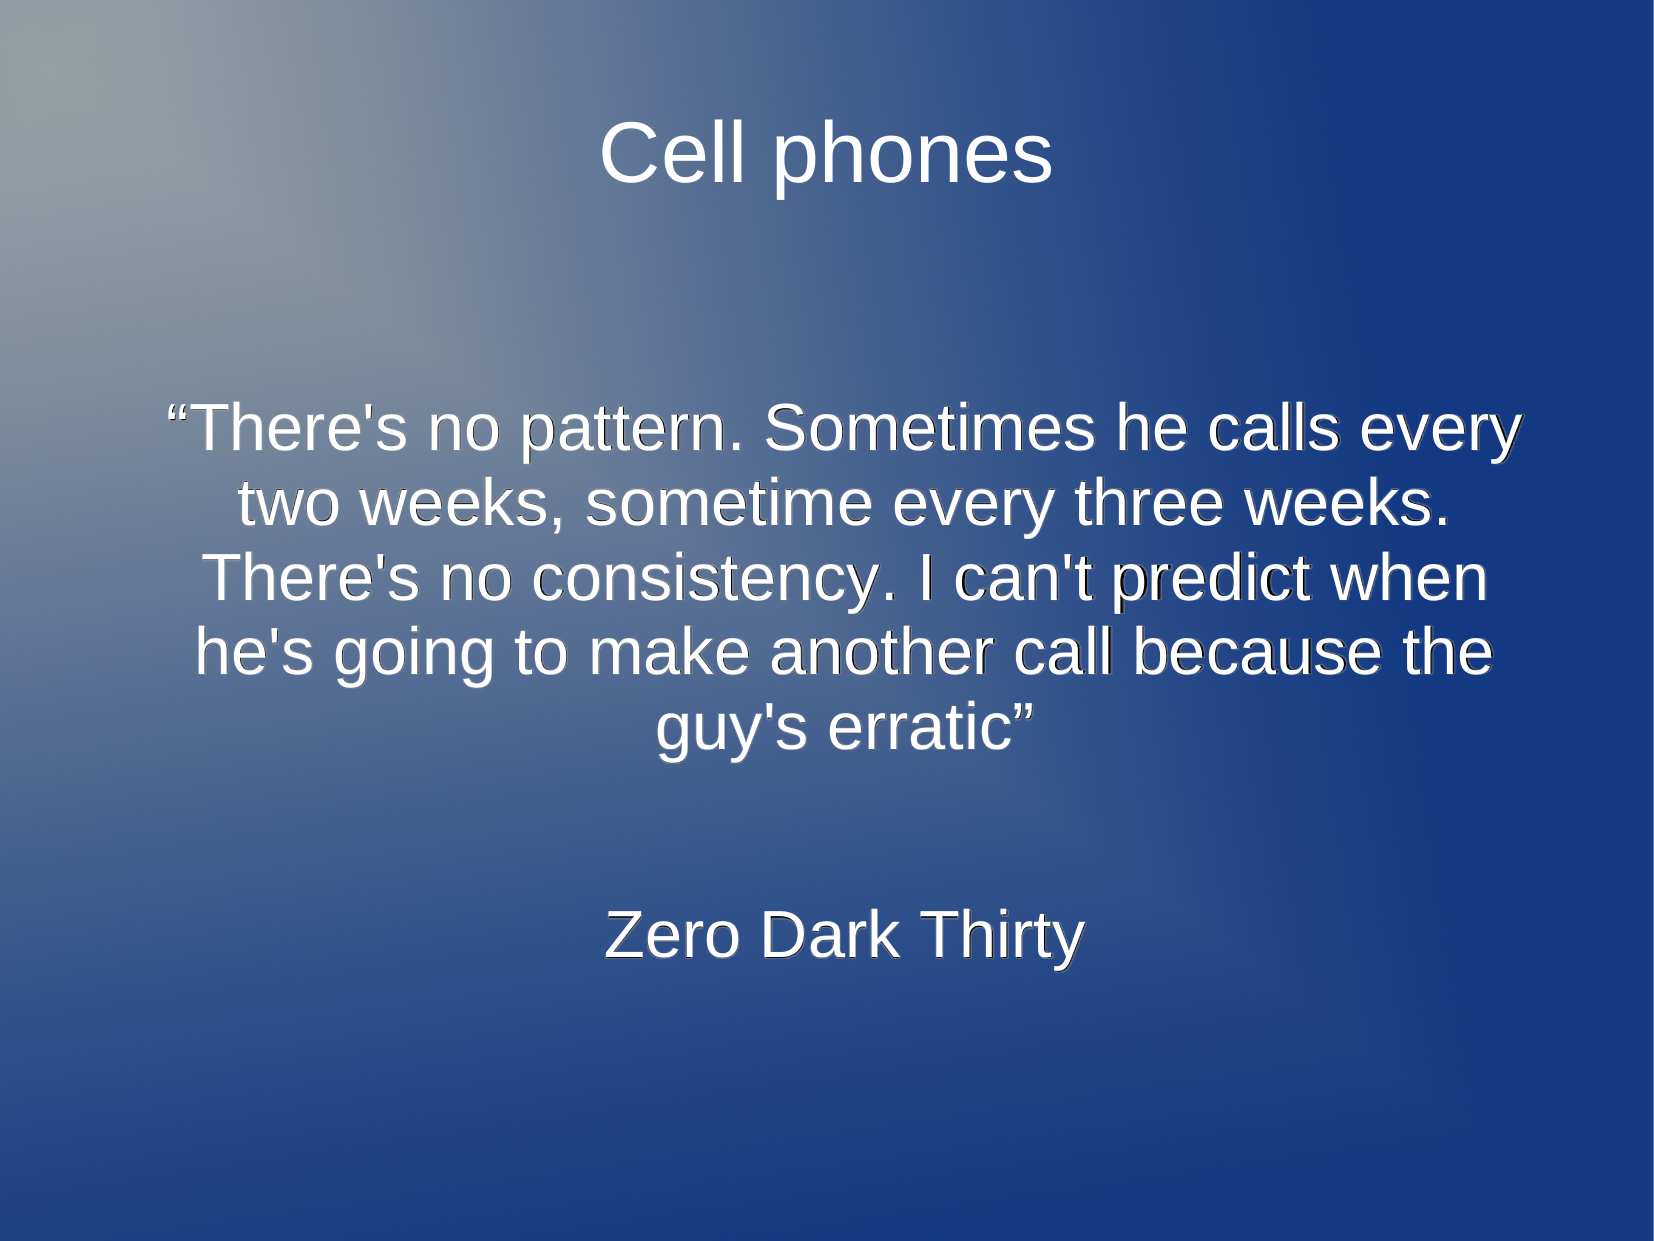

# Cell phones
“There's no pattern. Sometimes he calls every two weeks, sometime every three weeks. There's no consistency. I can't predict when he's going to make another call because the guy's erratic”
Zero Dark Thirty